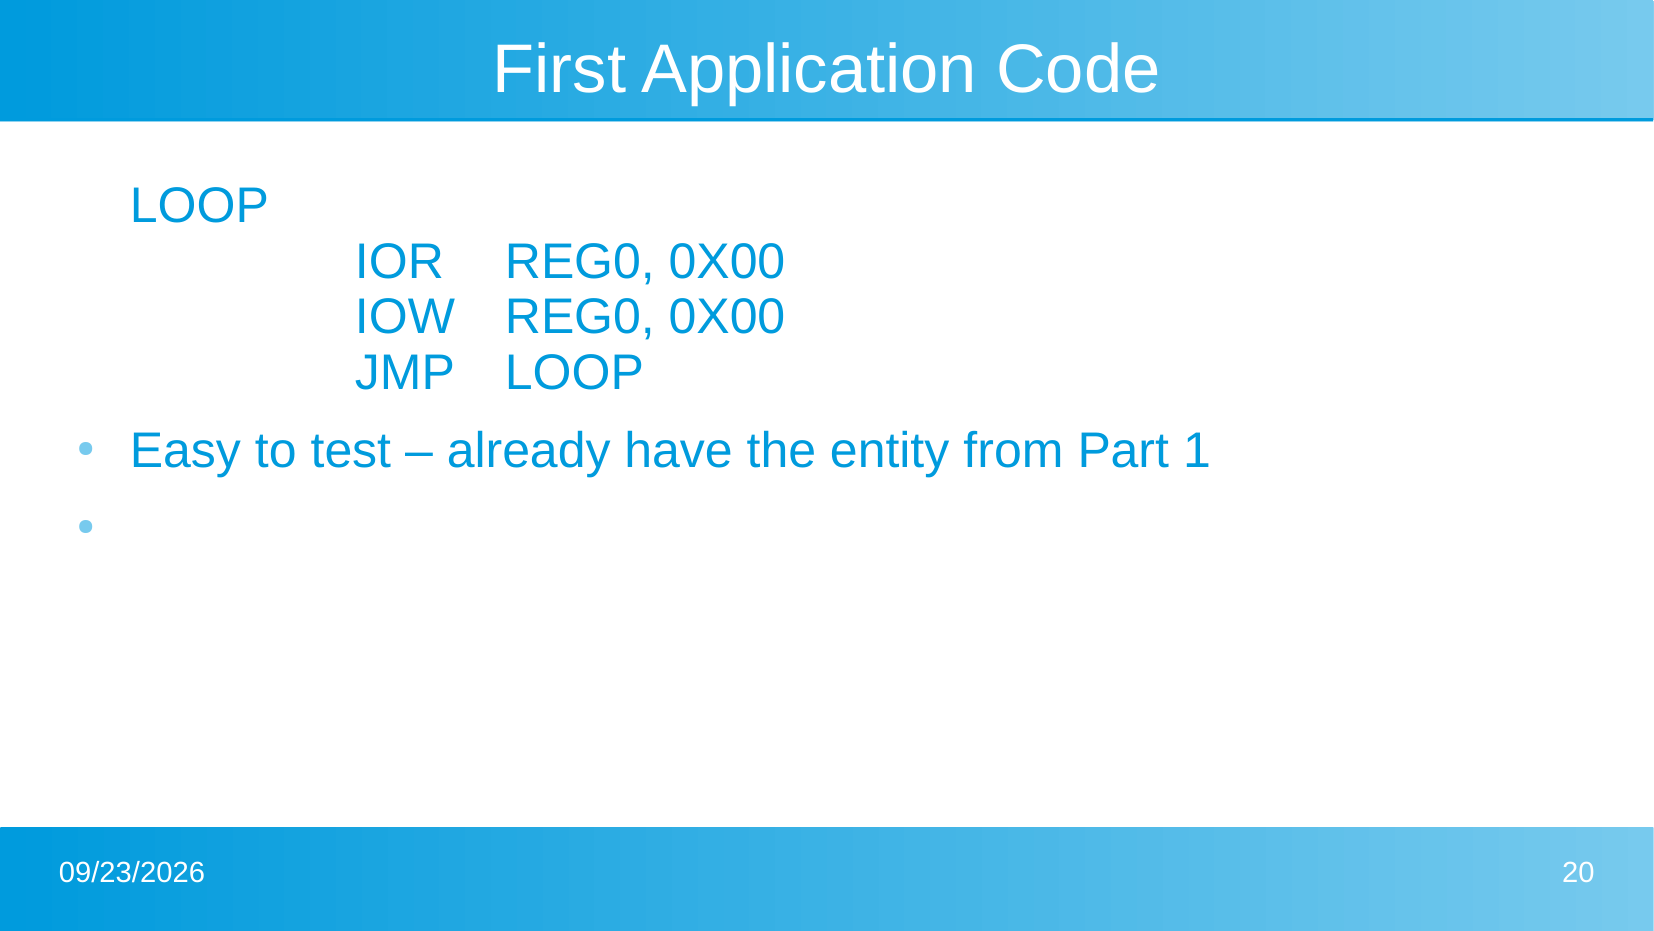

# First Application Code
LOOP
			IOR	REG0, 0X00
			IOW	REG0, 0X00
			JMP	LOOP
Easy to test – already have the entity from Part 1
20